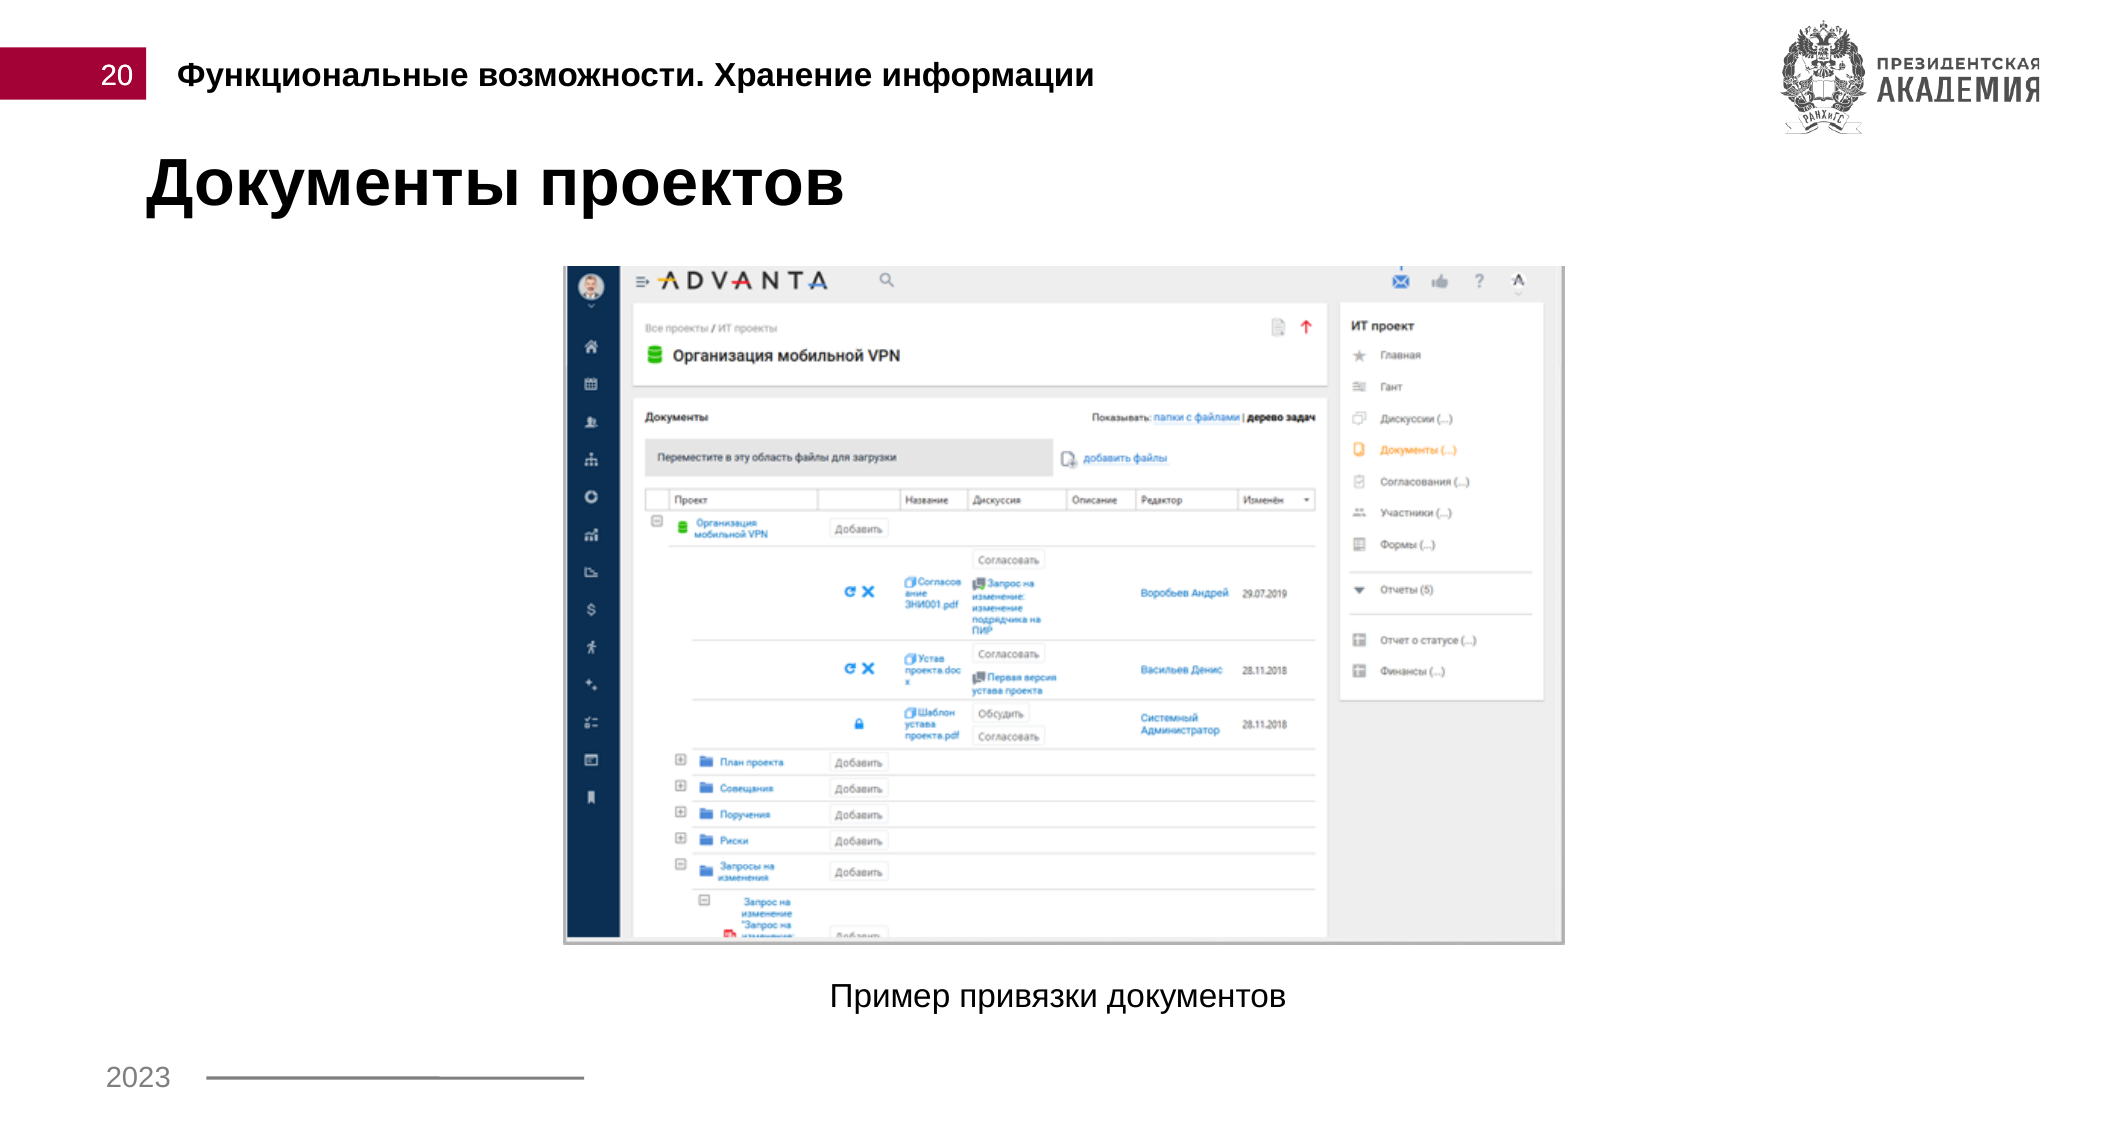

Функциональные возможности. Хранение информации
# Документы проектов
Пример привязки документов